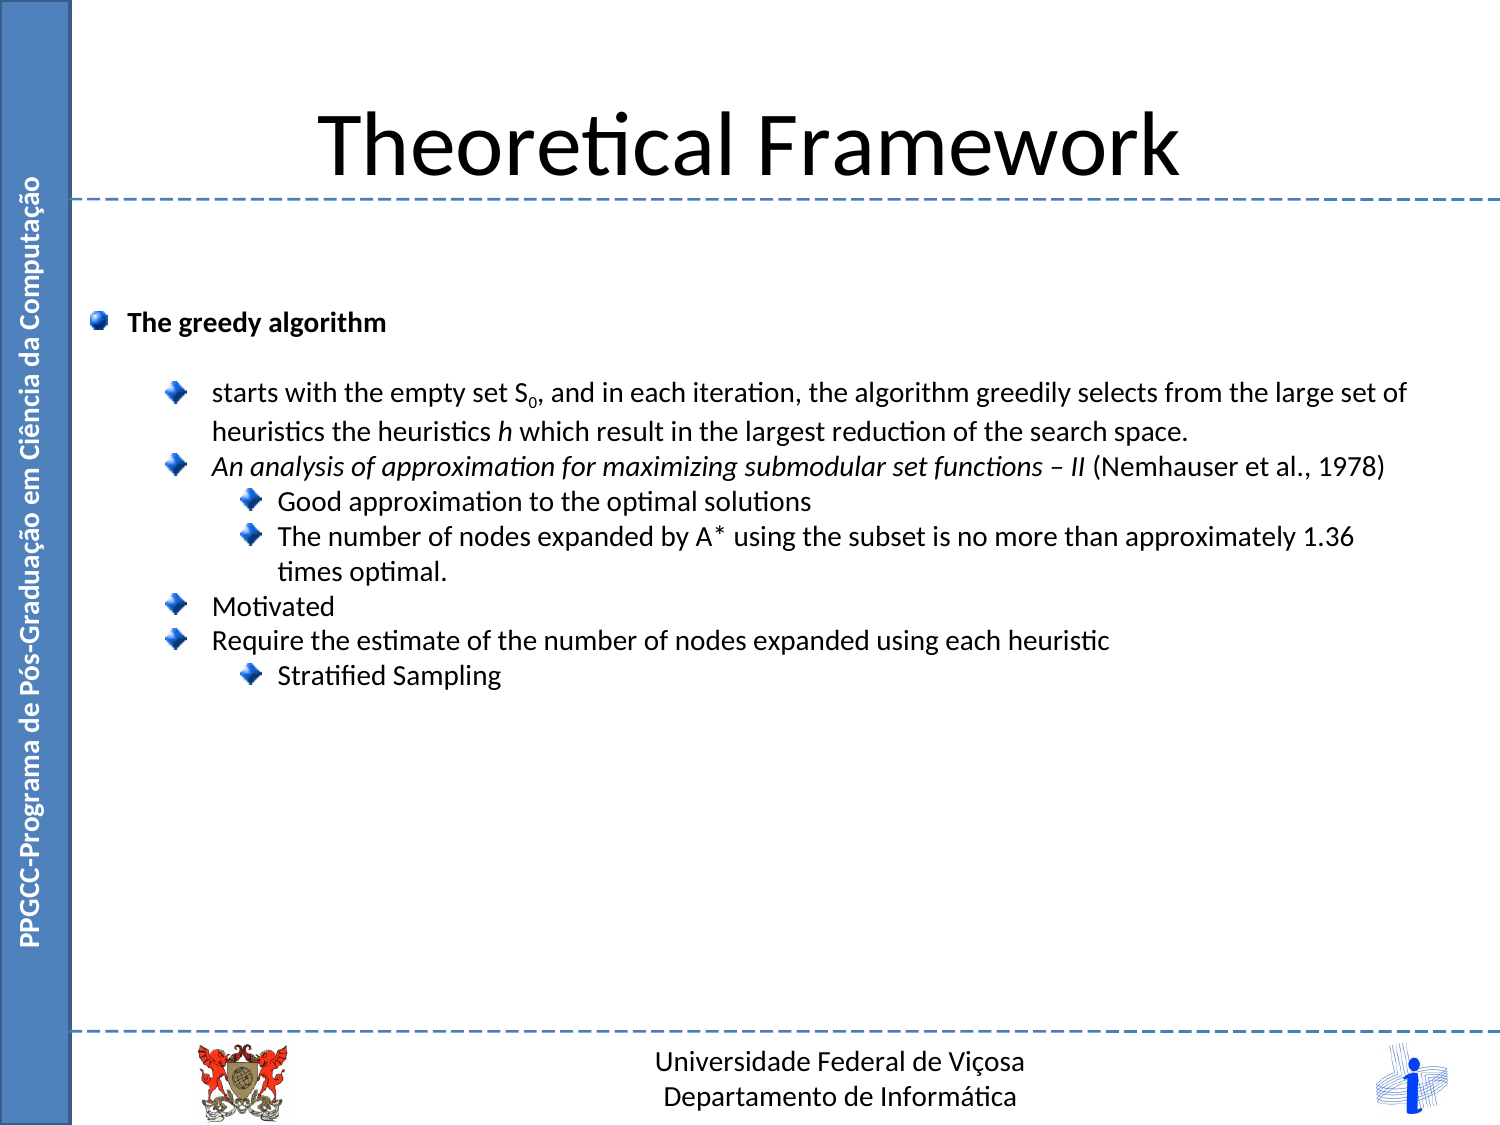

Theoretical Framework
 The greedy algorithm
starts with the empty set S0, and in each iteration, the algorithm greedily selects from the large set of heuristics the heuristics h which result in the largest reduction of the search space.
An analysis of approximation for maximizing submodular set functions – II (Nemhauser et al., 1978)
Good approximation to the optimal solutions
The number of nodes expanded by A* using the subset is no more than approximately 1.36 times optimal.
Motivated
Require the estimate of the number of nodes expanded using each heuristic
Stratified Sampling
PPGCC-Programa de Pós-Graduação em Ciência da Computação
Universidade Federal de Viçosa
Departamento de Informática